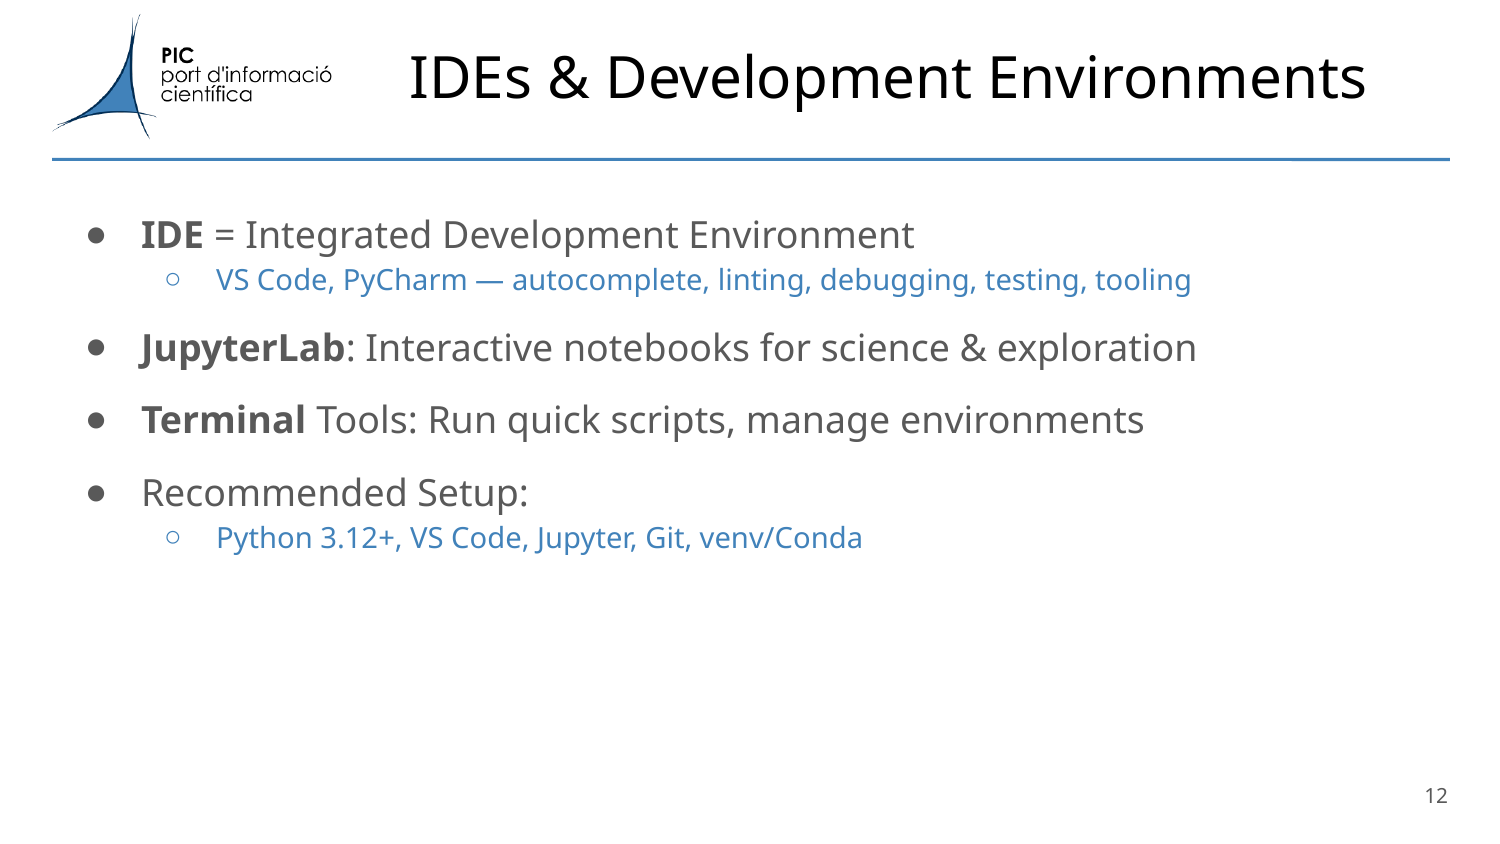

# IDEs & Development Environments
IDE = Integrated Development Environment
VS Code, PyCharm — autocomplete, linting, debugging, testing, tooling
JupyterLab: Interactive notebooks for science & exploration
Terminal Tools: Run quick scripts, manage environments
Recommended Setup:
Python 3.12+, VS Code, Jupyter, Git, venv/Conda